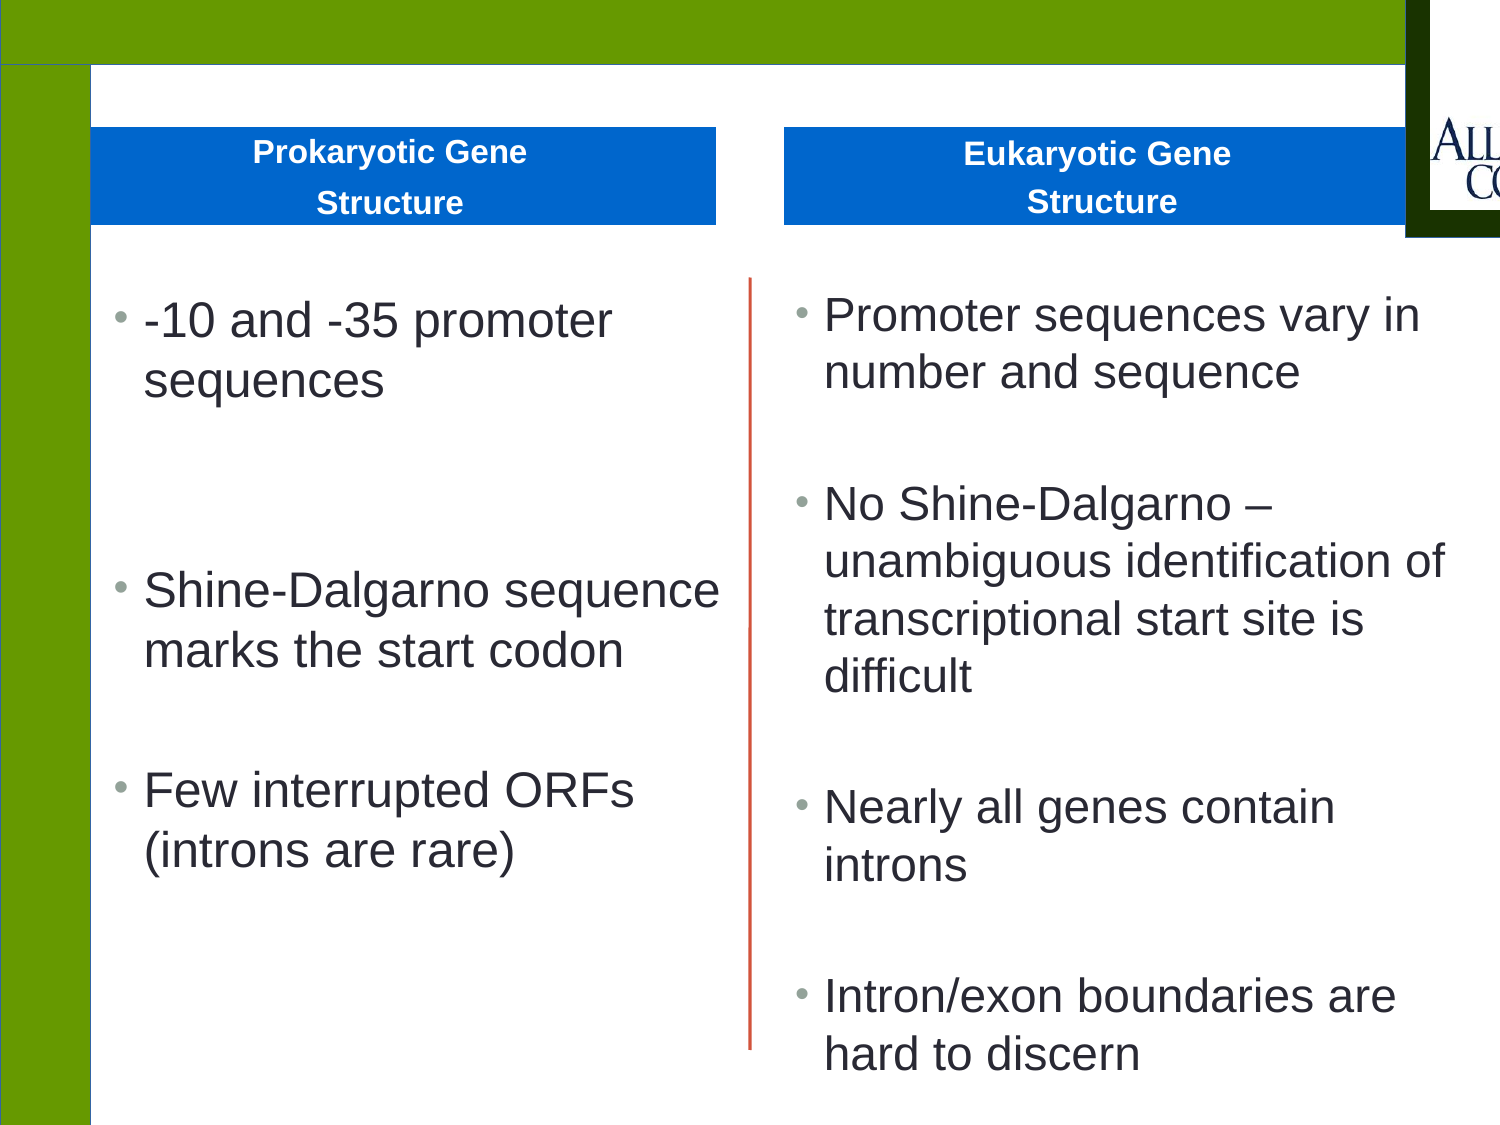

# Prokaryotic Gene
Structure
Eukaryotic Gene
Structure
Promoter sequences vary in number and sequence
No Shine-Dalgarno – unambiguous identification of transcriptional start site is difficult
Nearly all genes contain introns
Intron/exon boundaries are hard to discern
-10 and -35 promoter sequences
Shine-Dalgarno sequence marks the start codon
Few interrupted ORFs (introns are rare)